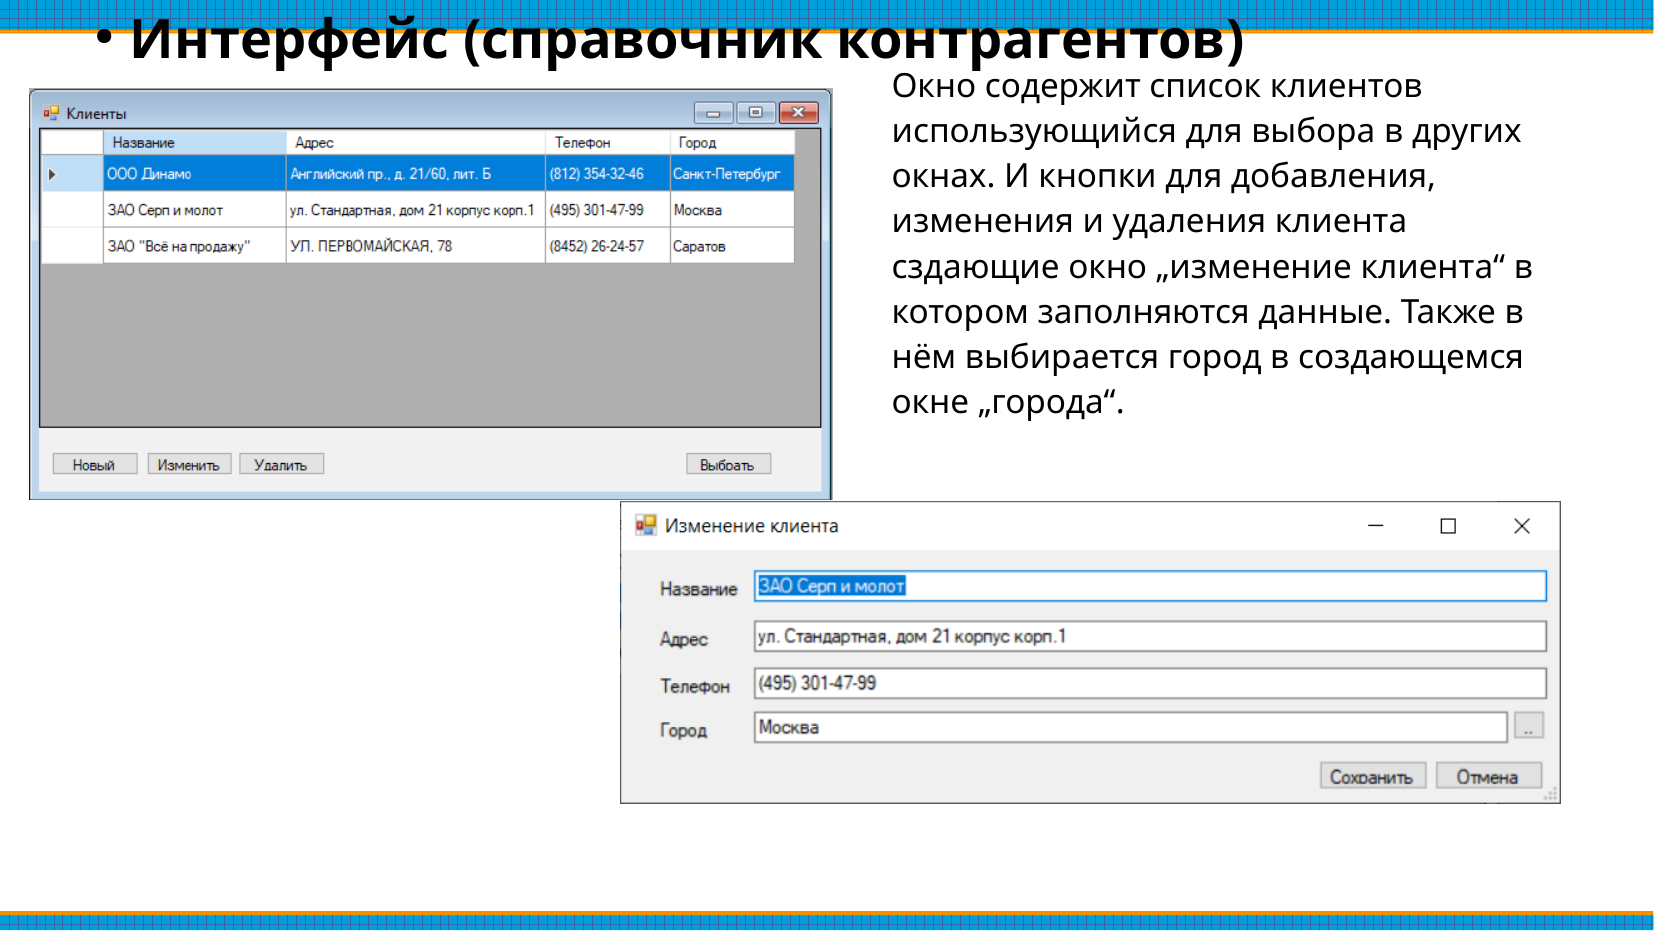

Интерфейс (справочник контрагентов)
#
Окно содержит список клиентов использующийся для выбора в других окнах. И кнопки для добавления, изменения и удаления клиента сздающие окно „изменение клиента“ в котором заполняются данные. Также в нём выбирается город в создающемся окне „города“.